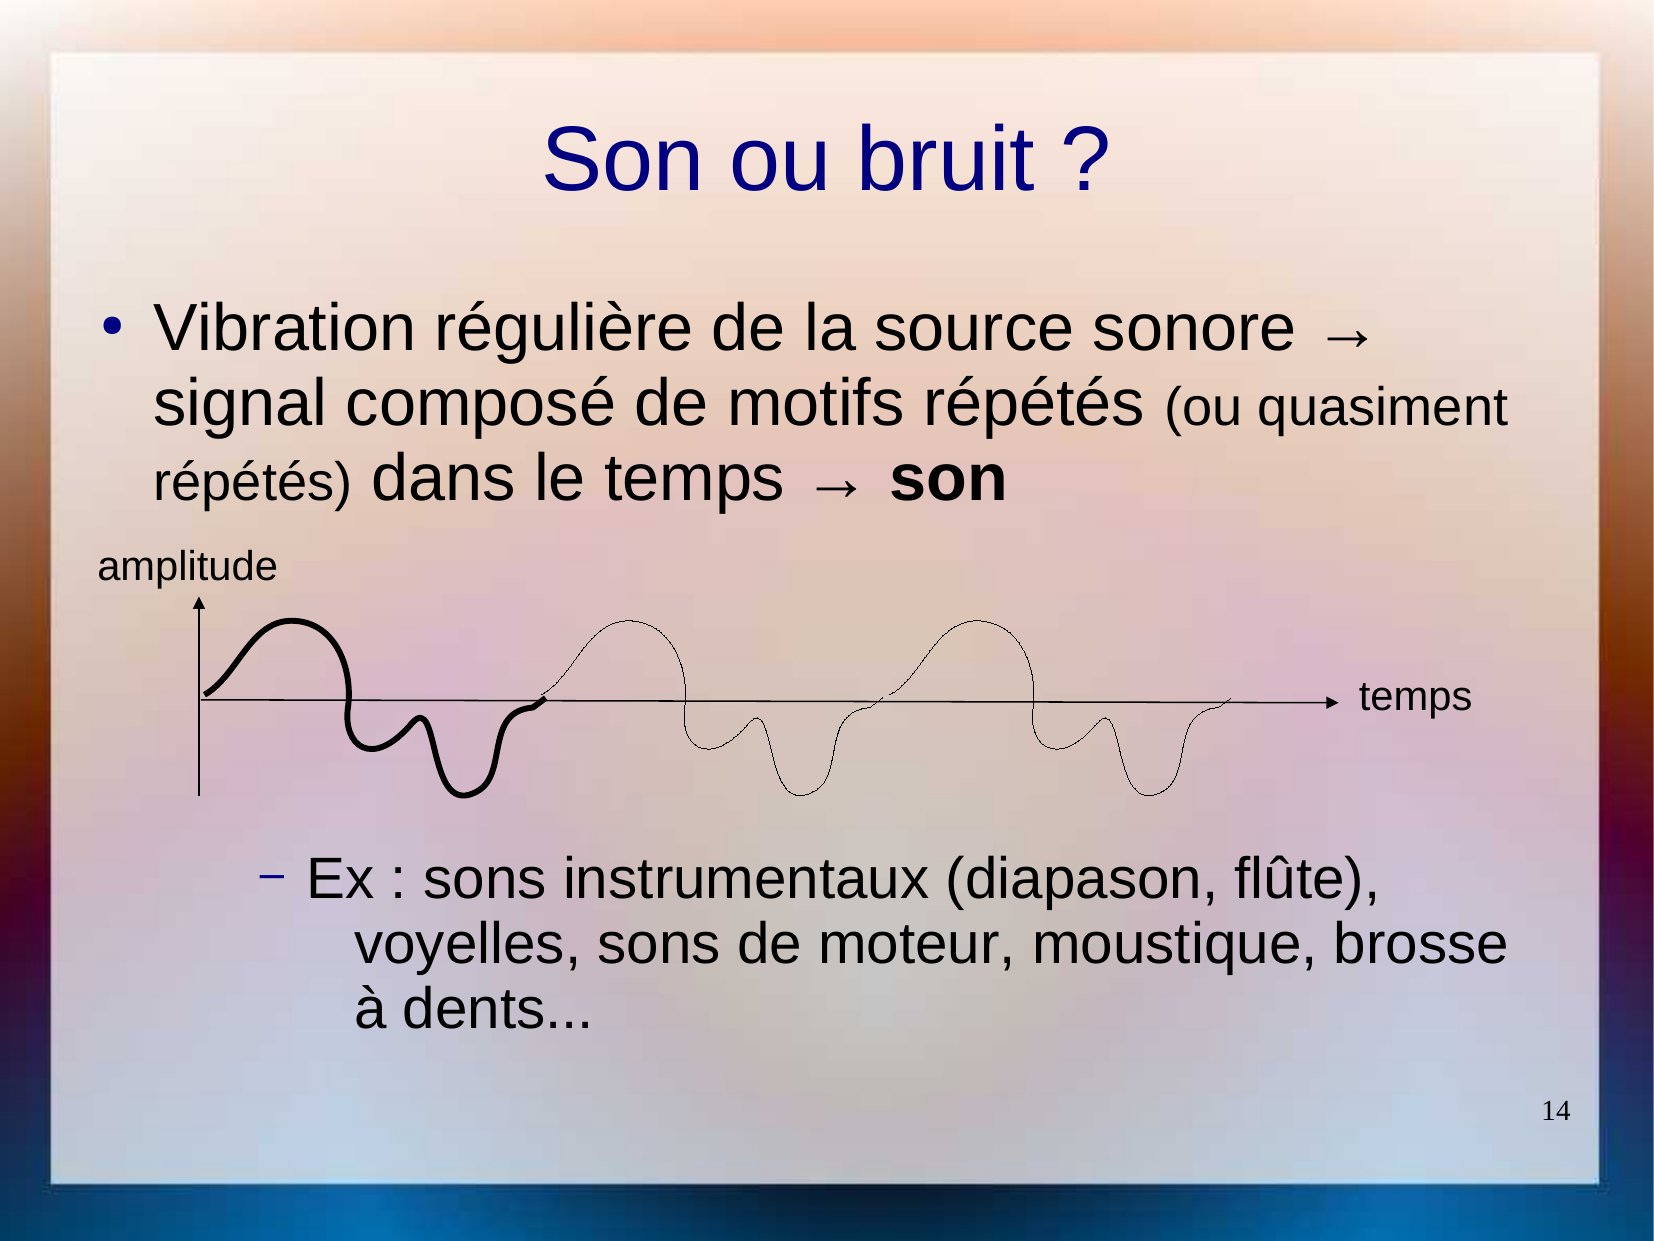

# Son ou bruit ?
Vibration régulière de la source sonore → signal composé de motifs répétés (ou quasiment répétés) dans le temps → son
amplitude
temps
Ex : sons instrumentaux (diapason, flûte), voyelles, sons de moteur, moustique, brosse à dents...
14